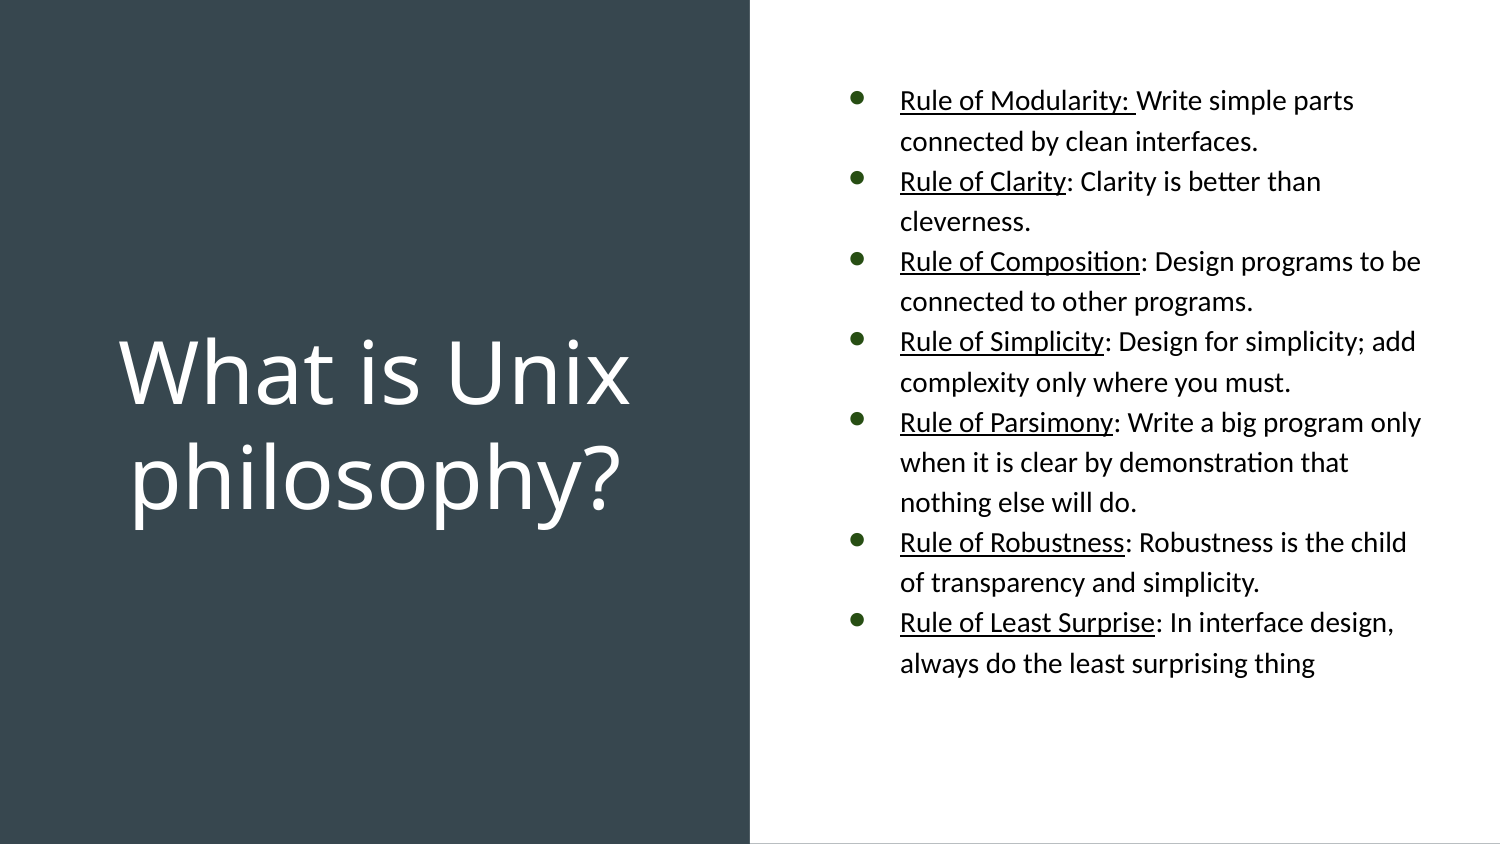

Rule of Modularity: Write simple parts connected by clean interfaces.
Rule of Clarity: Clarity is better than cleverness.
Rule of Composition: Design programs to be connected to other programs.
Rule of Simplicity: Design for simplicity; add complexity only where you must.
Rule of Parsimony: Write a big program only when it is clear by demonstration that nothing else will do.
Rule of Robustness: Robustness is the child of transparency and simplicity.
Rule of Least Surprise: In interface design, always do the least surprising thing
# What is Unix philosophy?